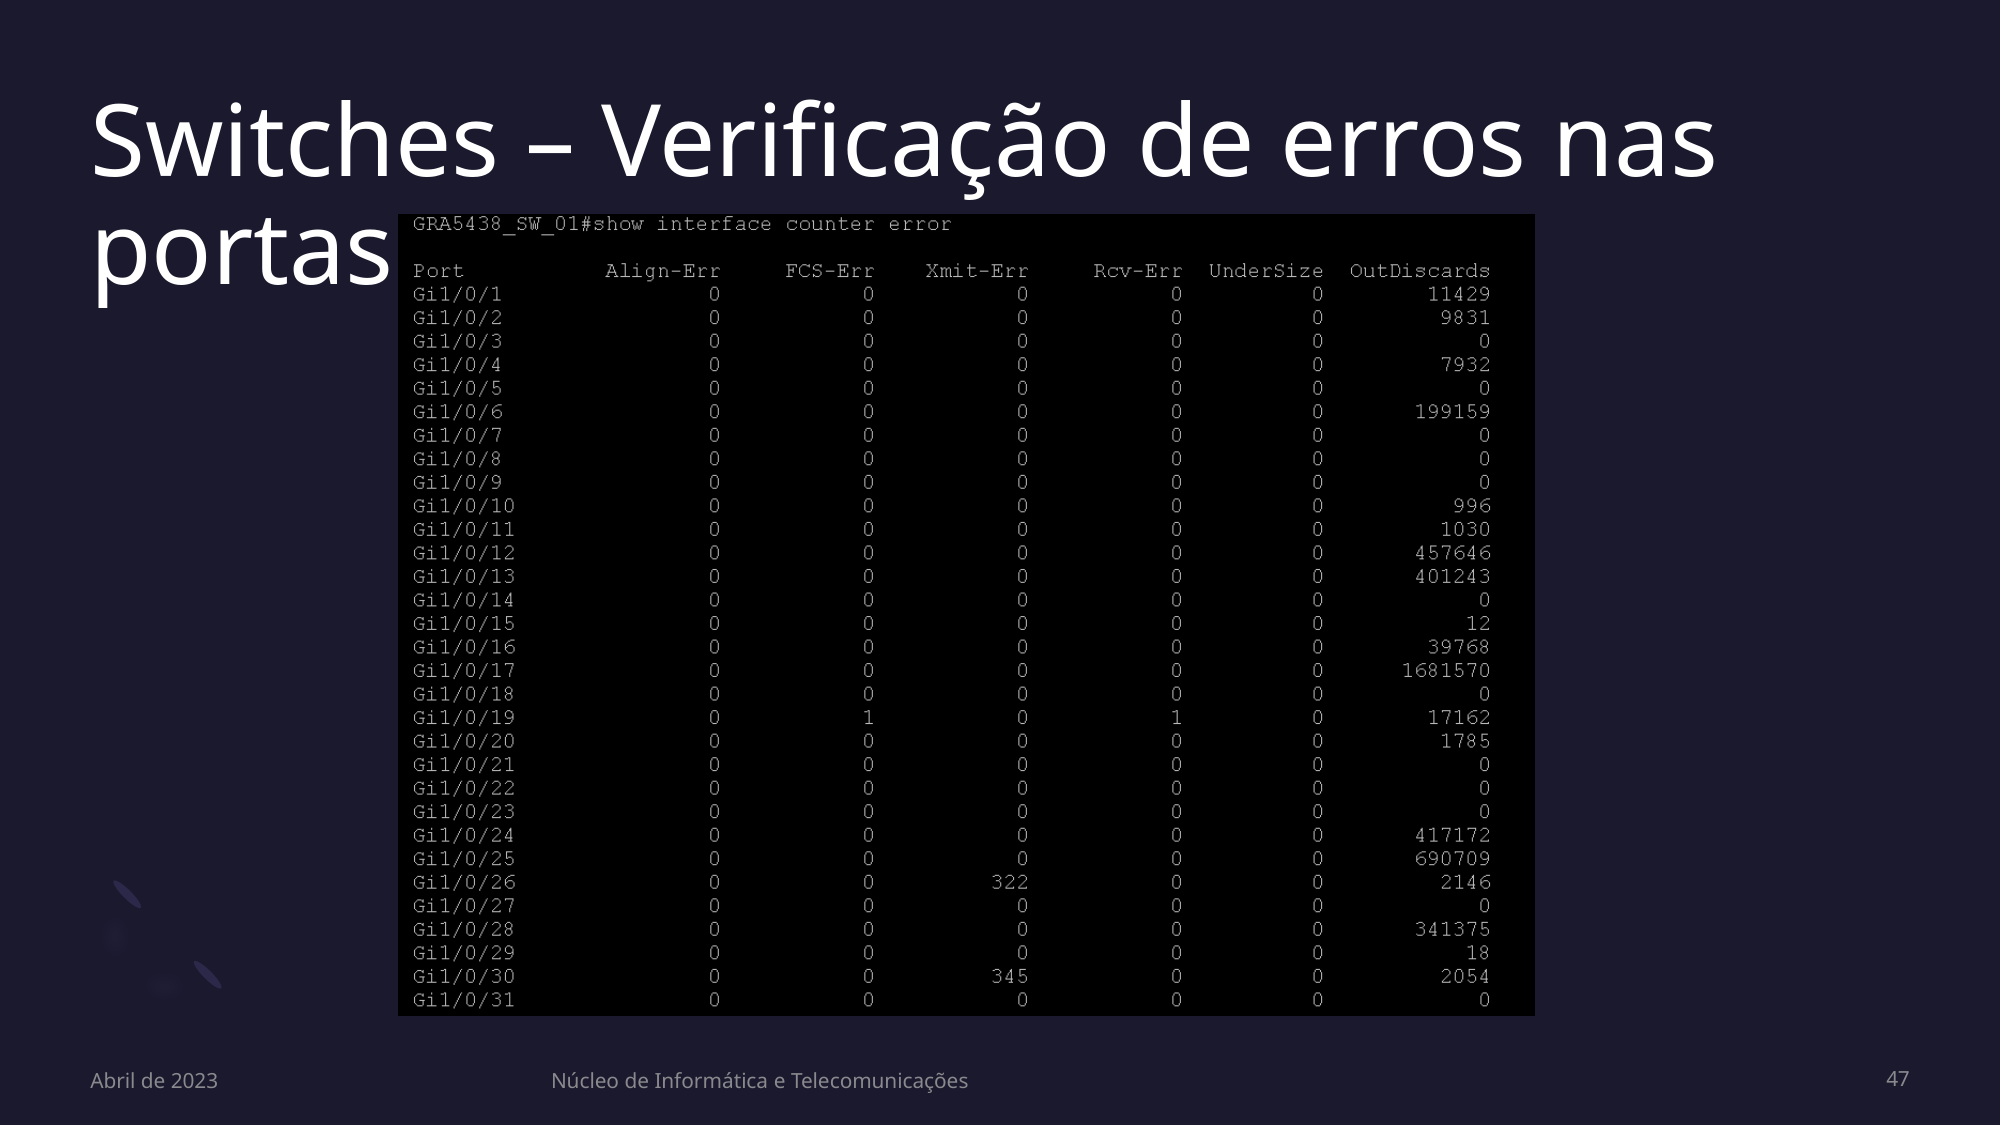

# Switches – Verificação de erros nas portas
Abril de 2023
Núcleo de Informática e Telecomunicações